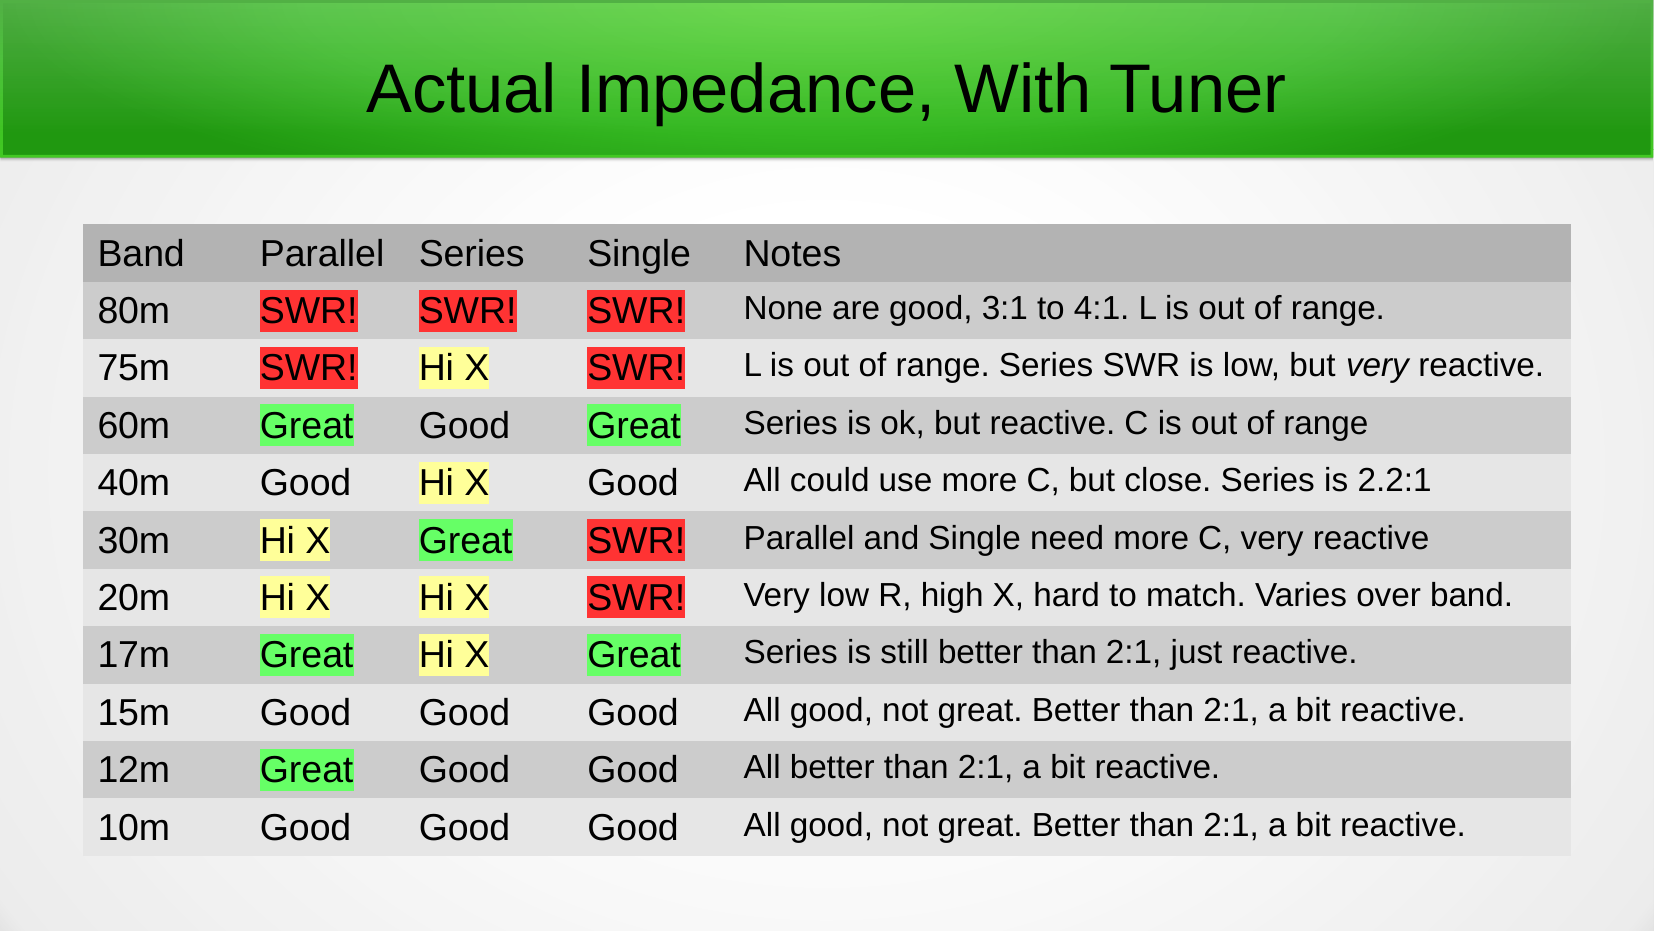

# Actual Impedance, With Tuner
| Band | Parallel | Series | Single | Notes |
| --- | --- | --- | --- | --- |
| 80m | SWR! | SWR! | SWR! | None are good, 3:1 to 4:1. L is out of range. |
| 75m | SWR! | Hi X | SWR! | L is out of range. Series SWR is low, but very reactive. |
| 60m | Great | Good | Great | Series is ok, but reactive. C is out of range |
| 40m | Good | Hi X | Good | All could use more C, but close. Series is 2.2:1 |
| 30m | Hi X | Great | SWR! | Parallel and Single need more C, very reactive |
| 20m | Hi X | Hi X | SWR! | Very low R, high X, hard to match. Varies over band. |
| 17m | Great | Hi X | Great | Series is still better than 2:1, just reactive. |
| 15m | Good | Good | Good | All good, not great. Better than 2:1, a bit reactive. |
| 12m | Great | Good | Good | All better than 2:1, a bit reactive. |
| 10m | Good | Good | Good | All good, not great. Better than 2:1, a bit reactive. |